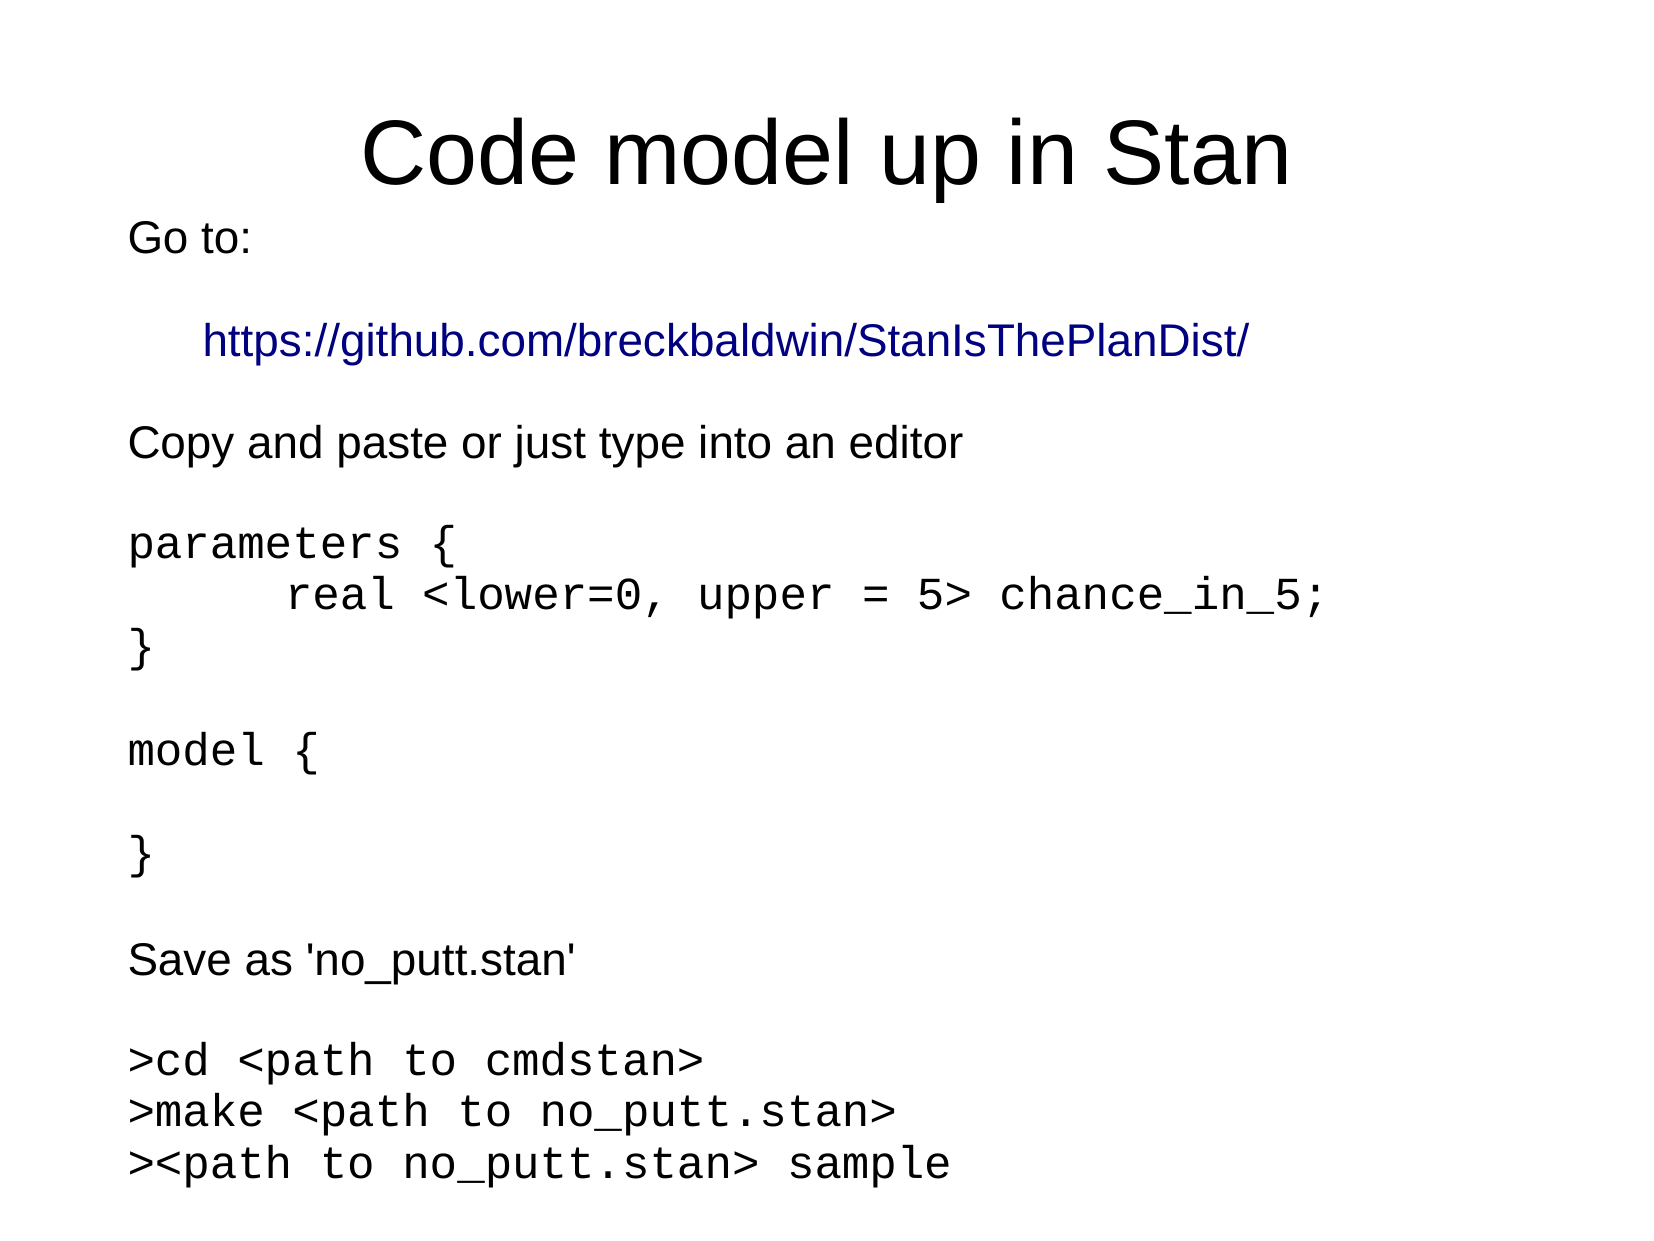

# Code model up in Stan
Go to:
	https://github.com/breckbaldwin/StanIsThePlanDist/
Copy and paste or just type into an editor
parameters {
	 real <lower=0, upper = 5> chance_in_5;
}
model {
}
Save as 'no_putt.stan'
>cd <path to cmdstan>
>make <path to no_putt.stan>
><path to no_putt.stan> sample